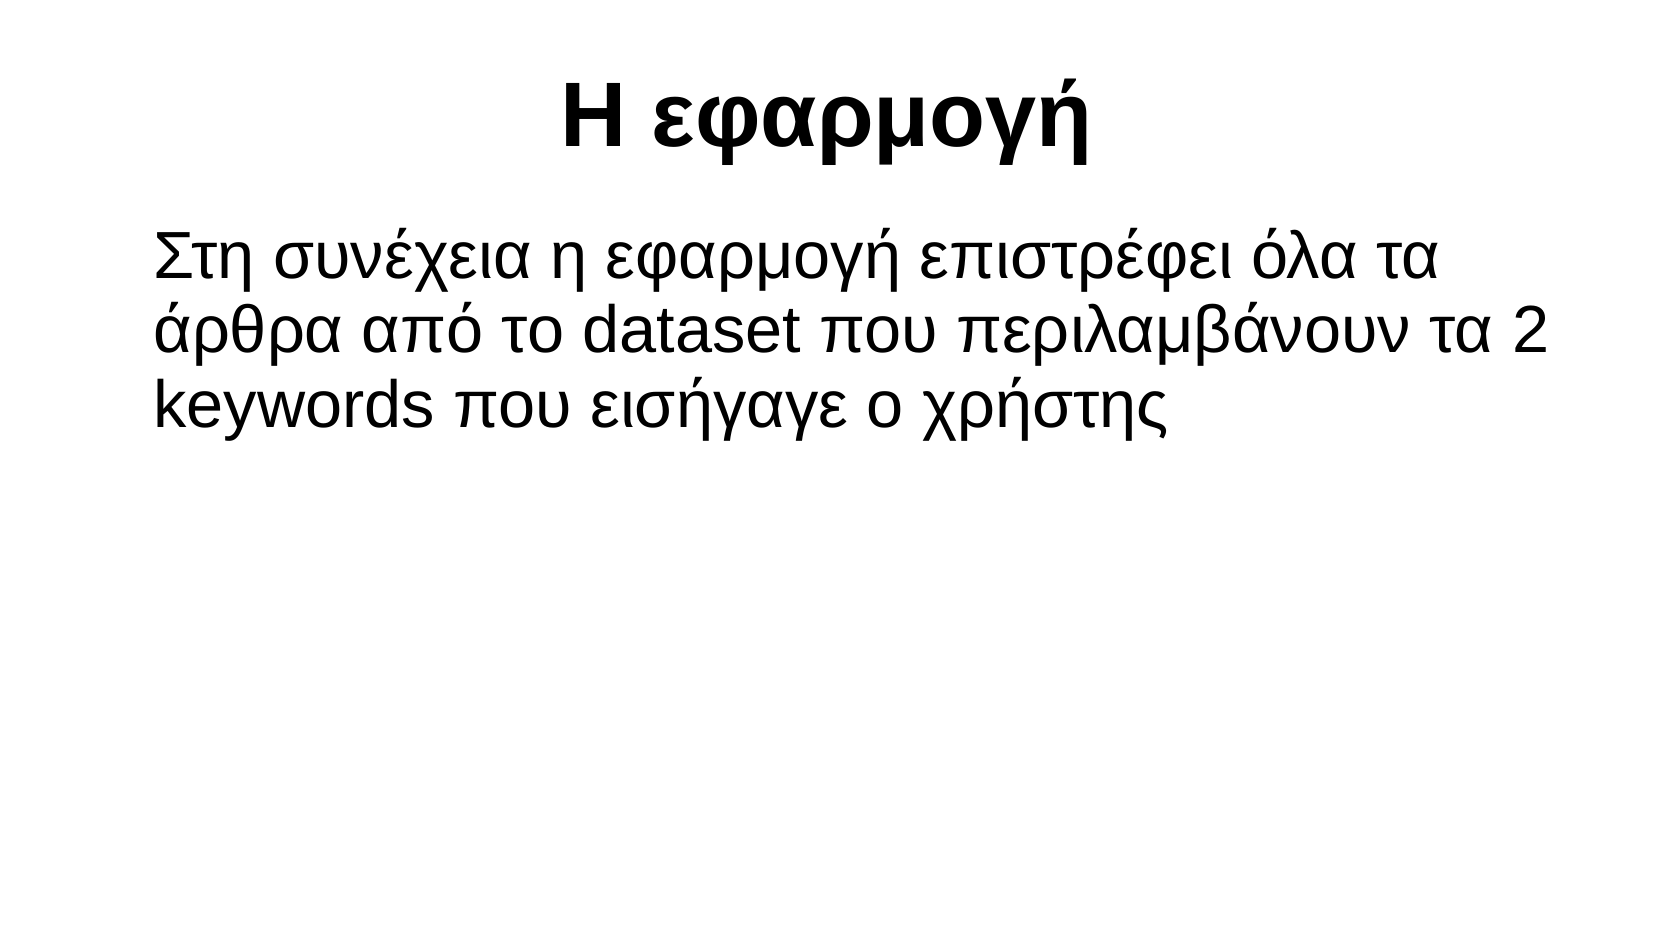

# Η εφαρμογή
Στη συνέχεια η εφαρμογή επιστρέφει όλα τα άρθρα από το dataset που περιλαμβάνουν τα 2 keywords που εισήγαγε ο χρήστης